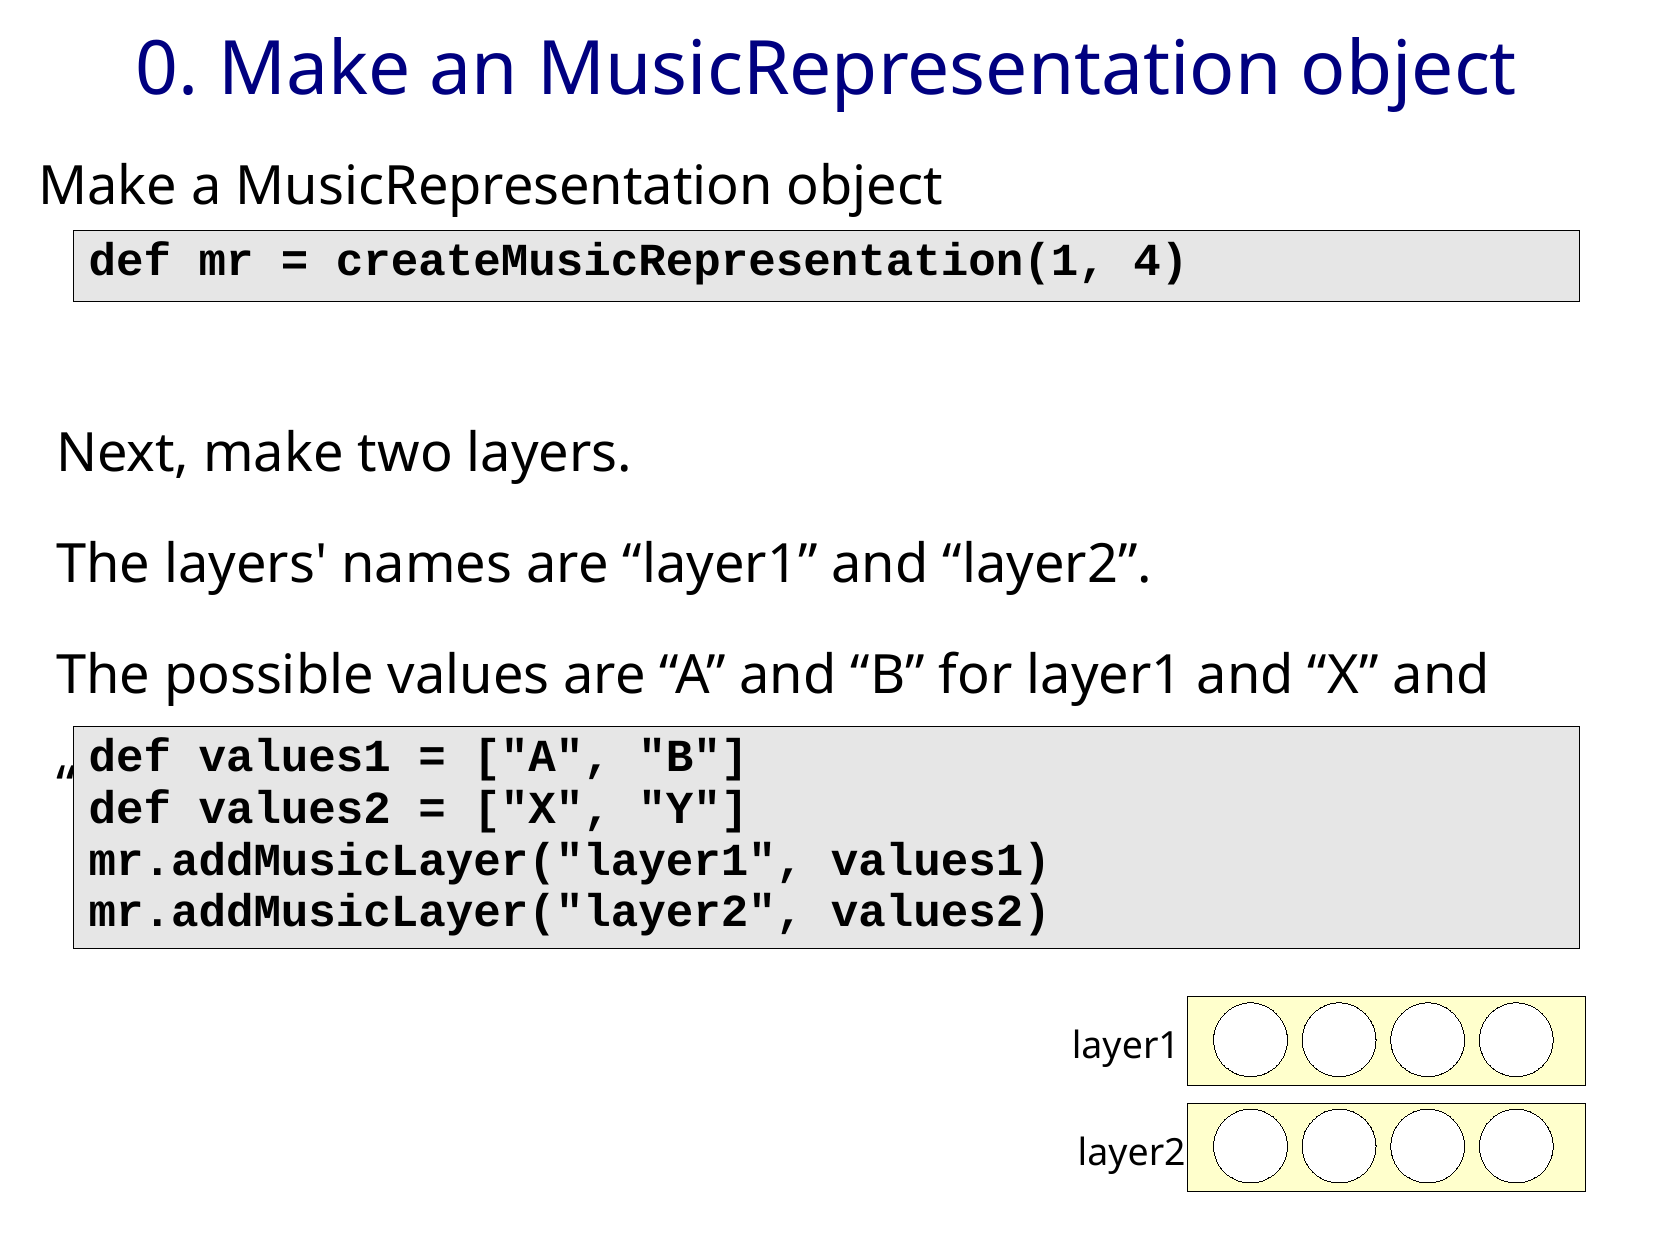

# 0. Make an MusicRepresentation object
Make a MusicRepresentation object
def mr = createMusicRepresentation(1, 4)
Next, make two layers.
The layers' names are “layer1” and “layer2”.
The possible values are “A” and “B” for layer1 and “X” and
“Y” for layer2.
def values1 = ["A", "B"]
def values2 = ["X", "Y"]
mr.addMusicLayer("layer1", values1)
mr.addMusicLayer("layer2", values2)
layer1
layer2